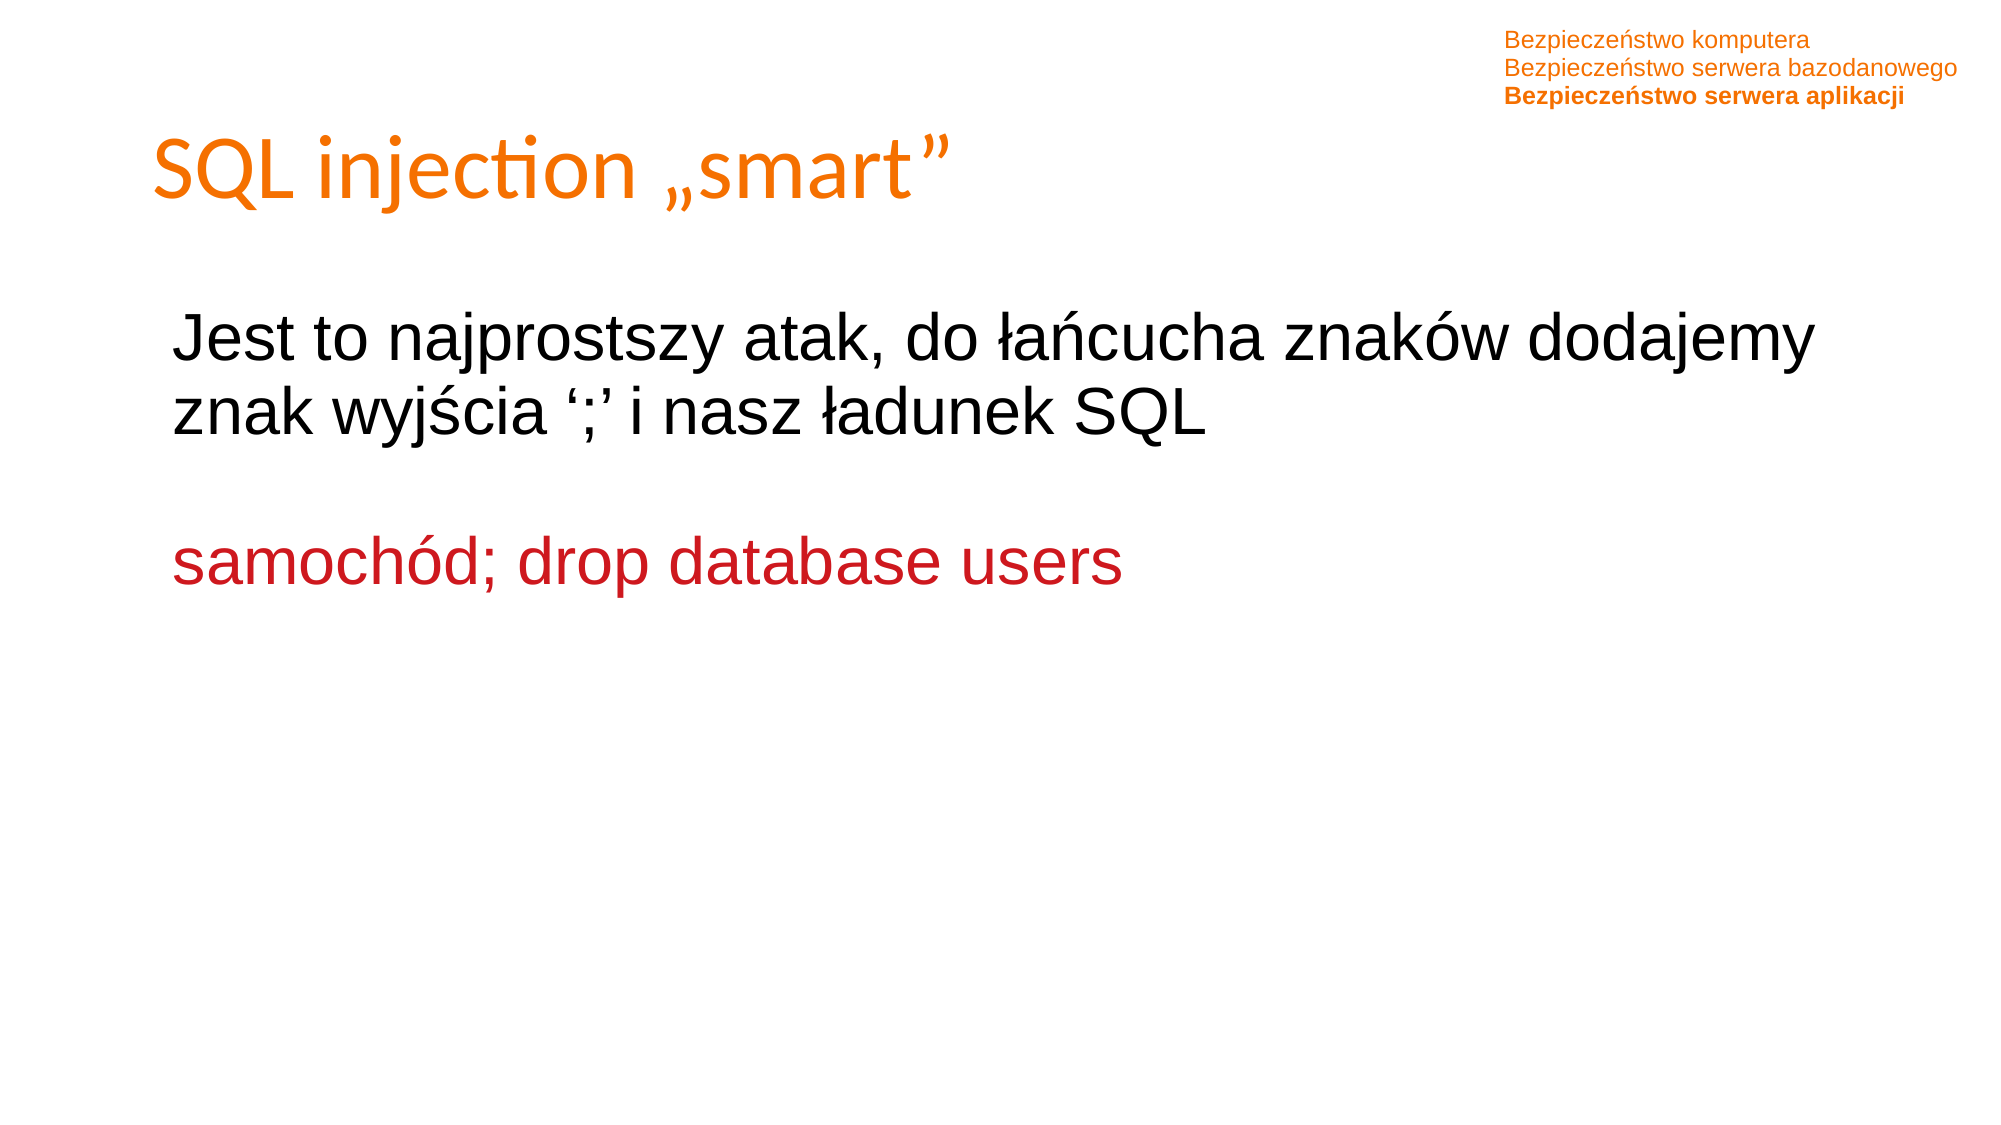

Bezpieczeństwo komputera
Bezpieczeństwo serwera bazodanowego
Bezpieczeństwo serwera aplikacji
# SQL injection „smart”
Jest to najprostszy atak, do łańcucha znaków dodajemy znak wyjścia ‘;’ i nasz ładunek SQL
samochód; drop database users